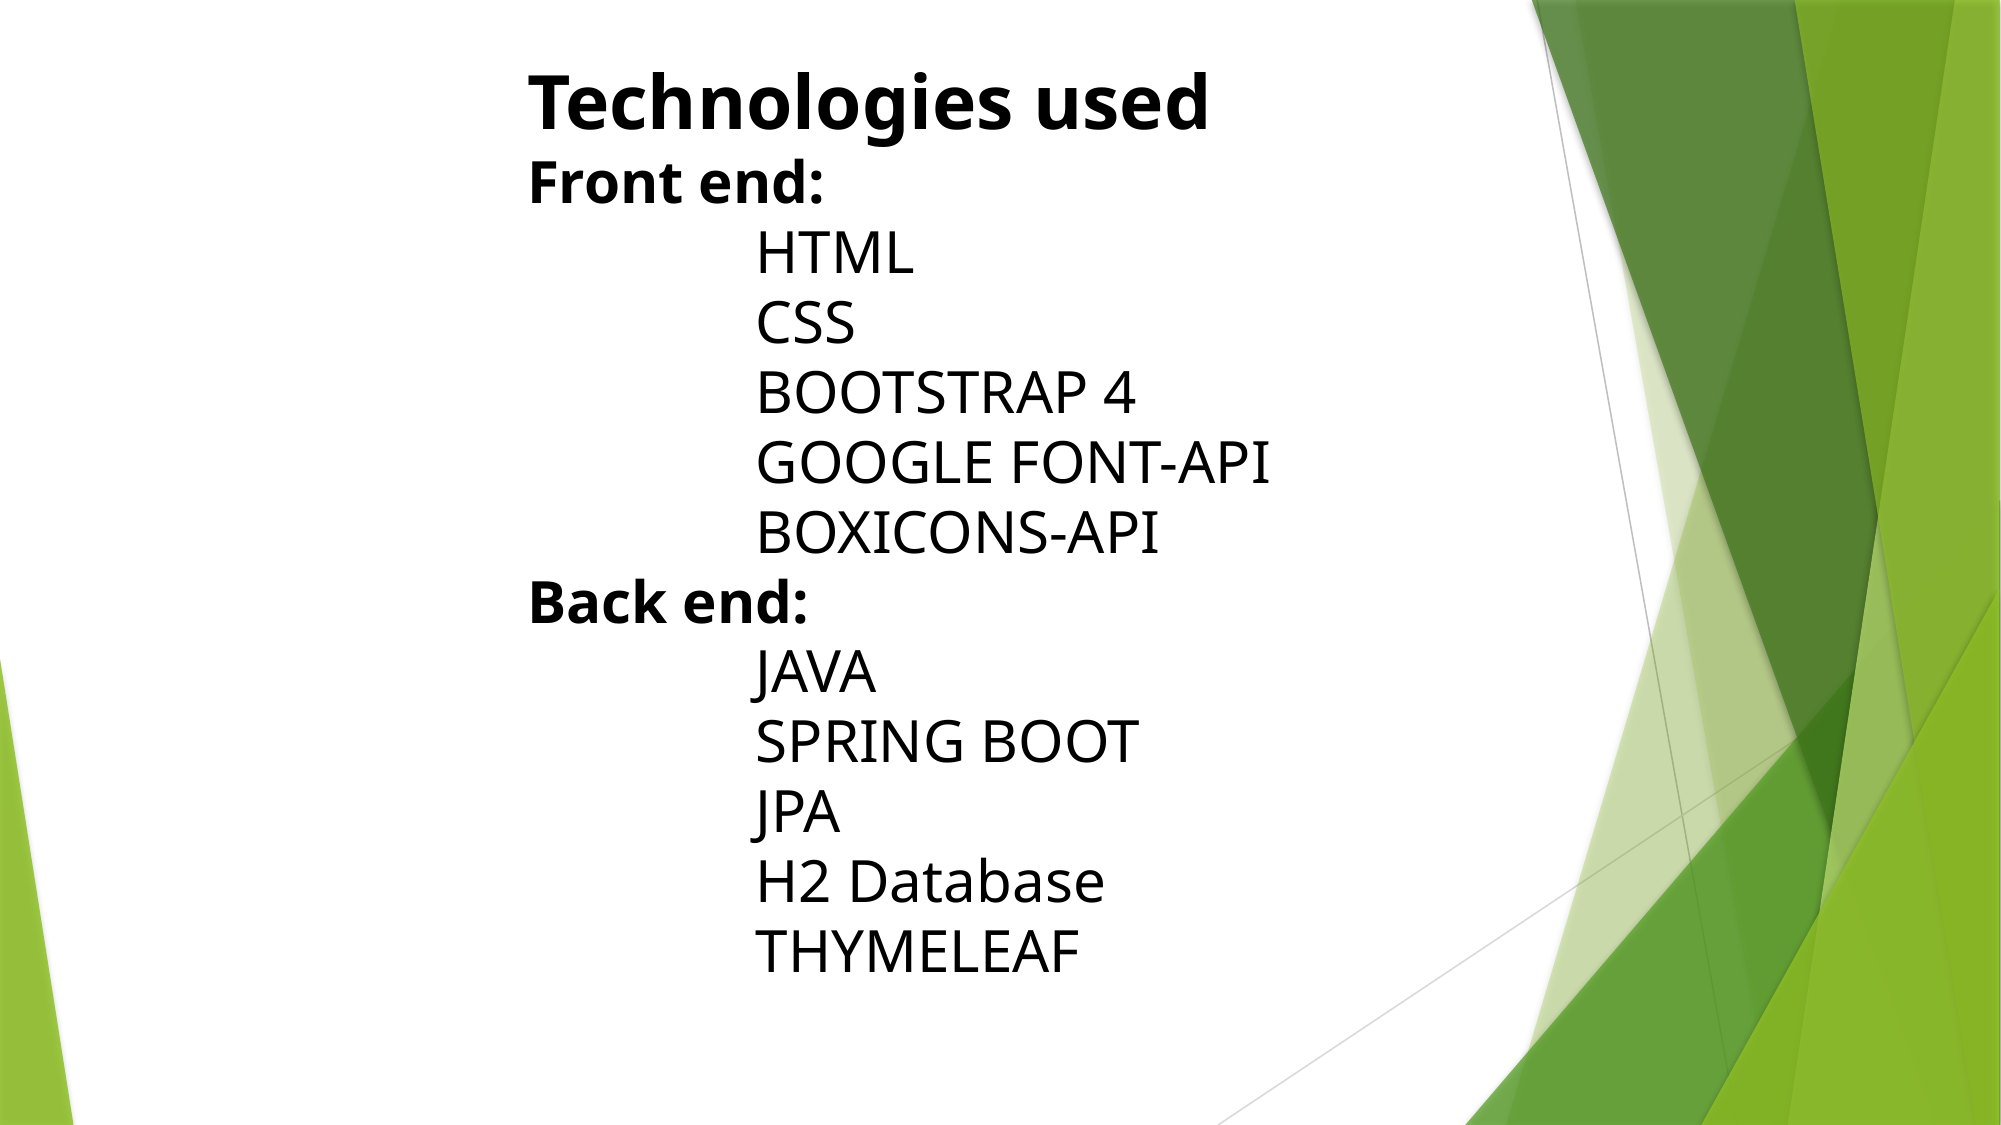

Technologies used
Front end:
 HTML
 CSS
 BOOTSTRAP 4
 GOOGLE FONT-API
 BOXICONS-API
Back end:
 JAVA
 SPRING BOOT
 JPA
 H2 Database
 THYMELEAF